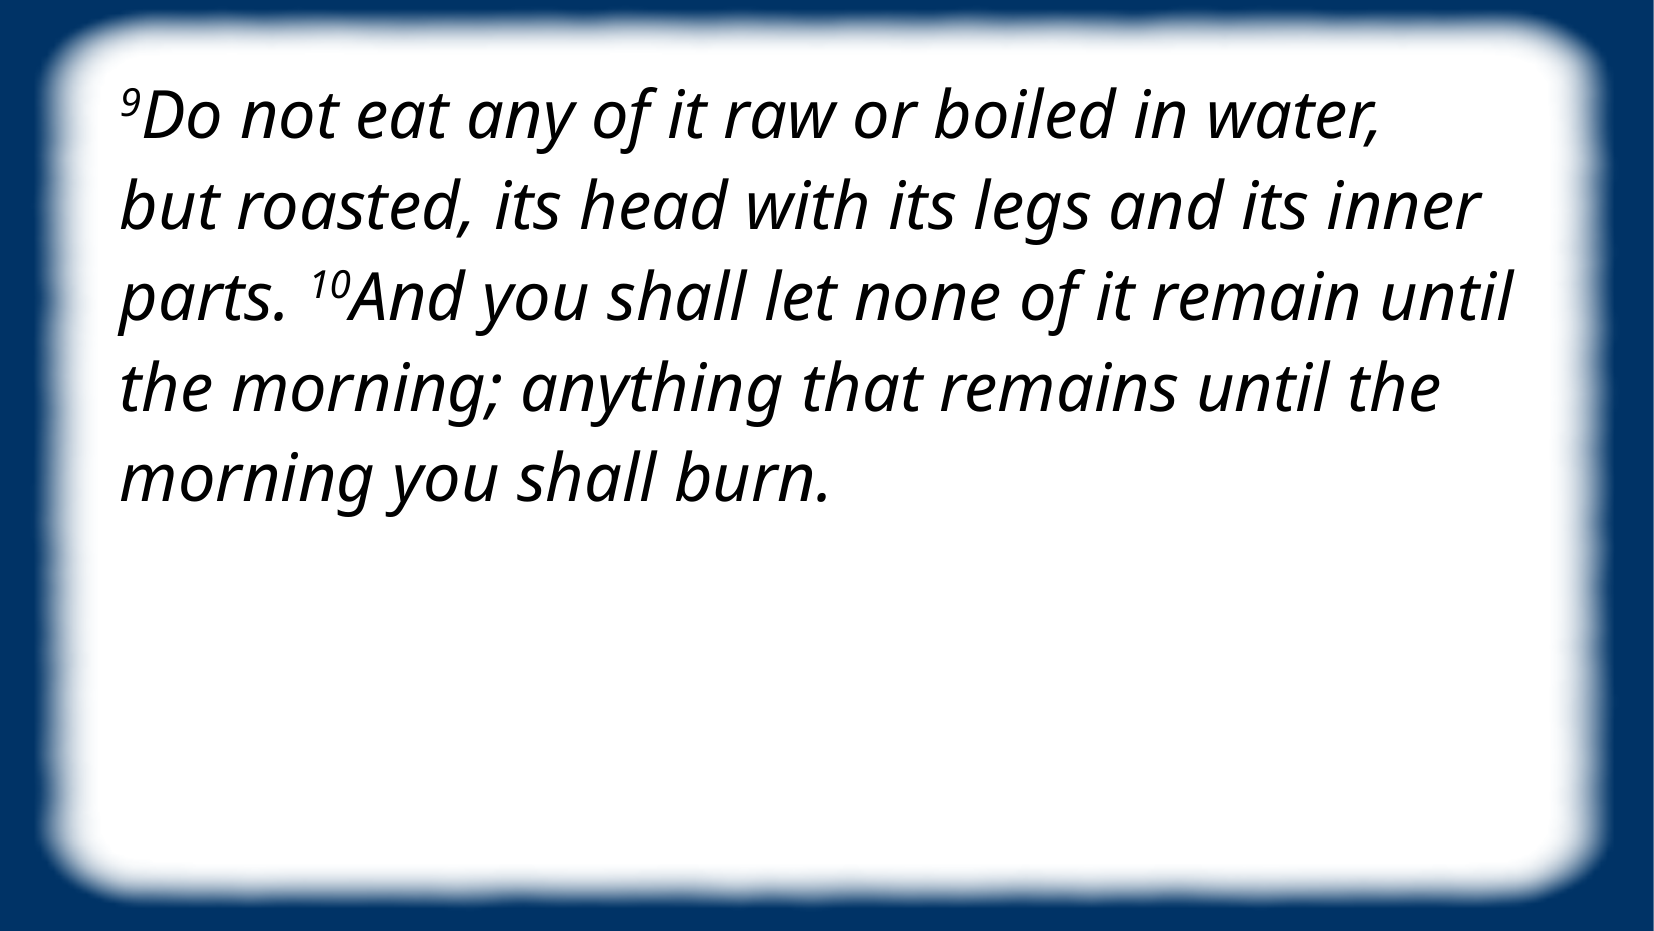

9Do not eat any of it raw or boiled in water, but roasted, its head with its legs and its inner parts. 10And you shall let none of it remain until the morning; anything that remains until the morning you shall burn.